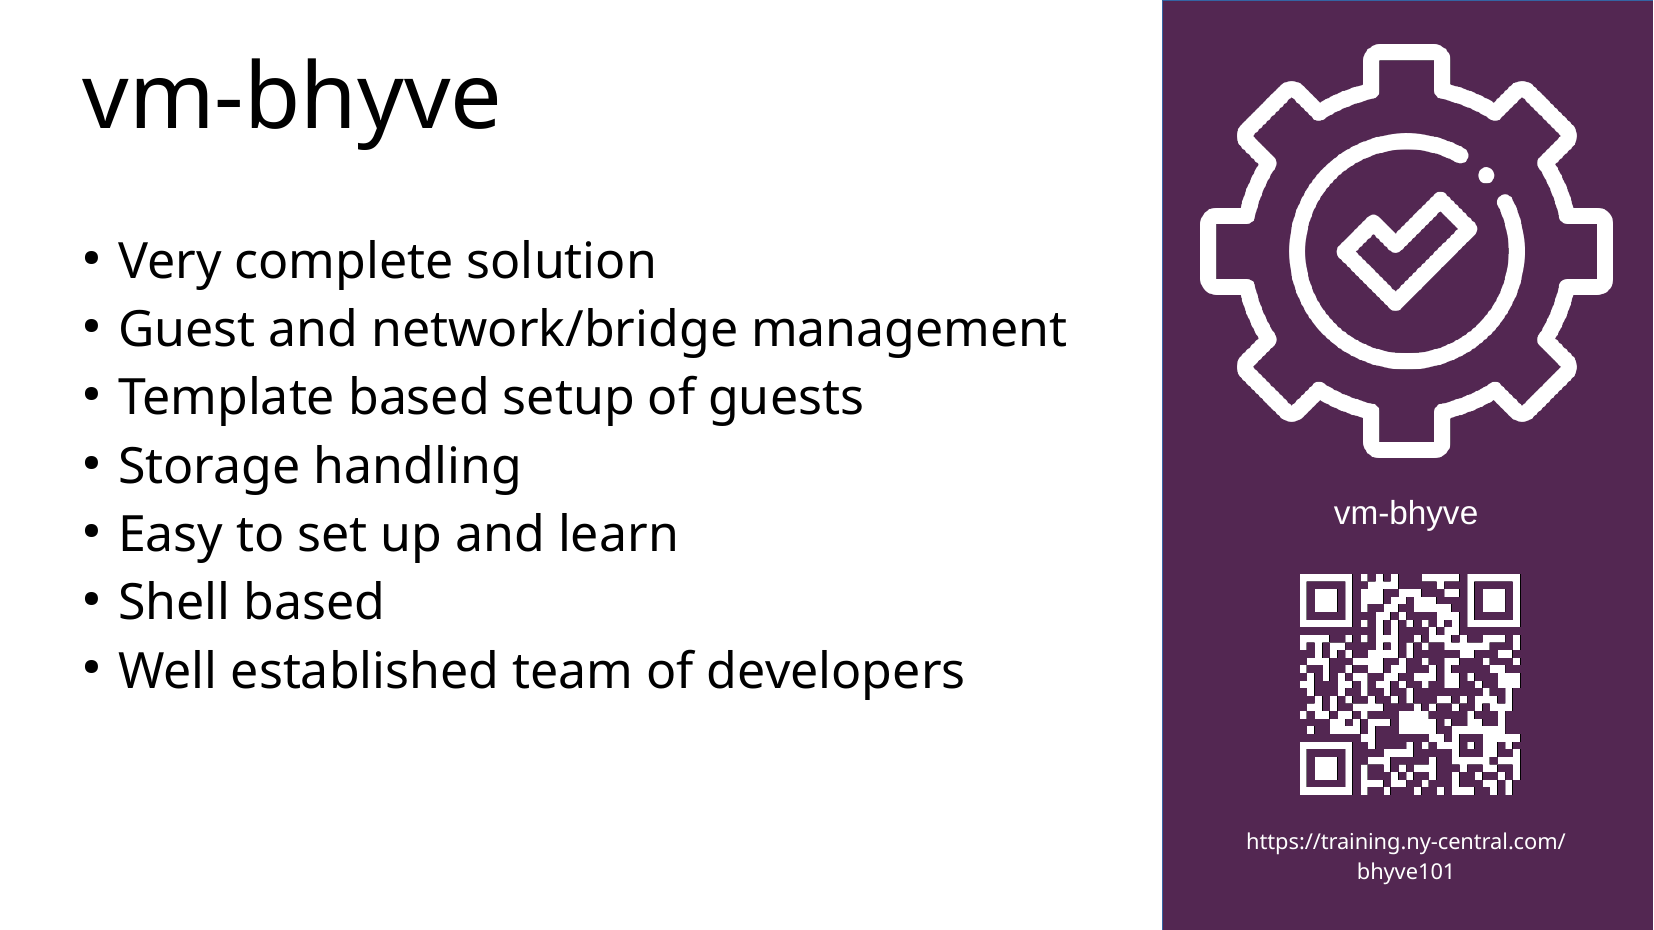

# vm-bhyve
Very complete solution
Guest and network/bridge management
Template based setup of guests
Storage handling
Easy to set up and learn
Shell based
Well established team of developers
vm-bhyve
https://training.ny-central.com/bhyve101